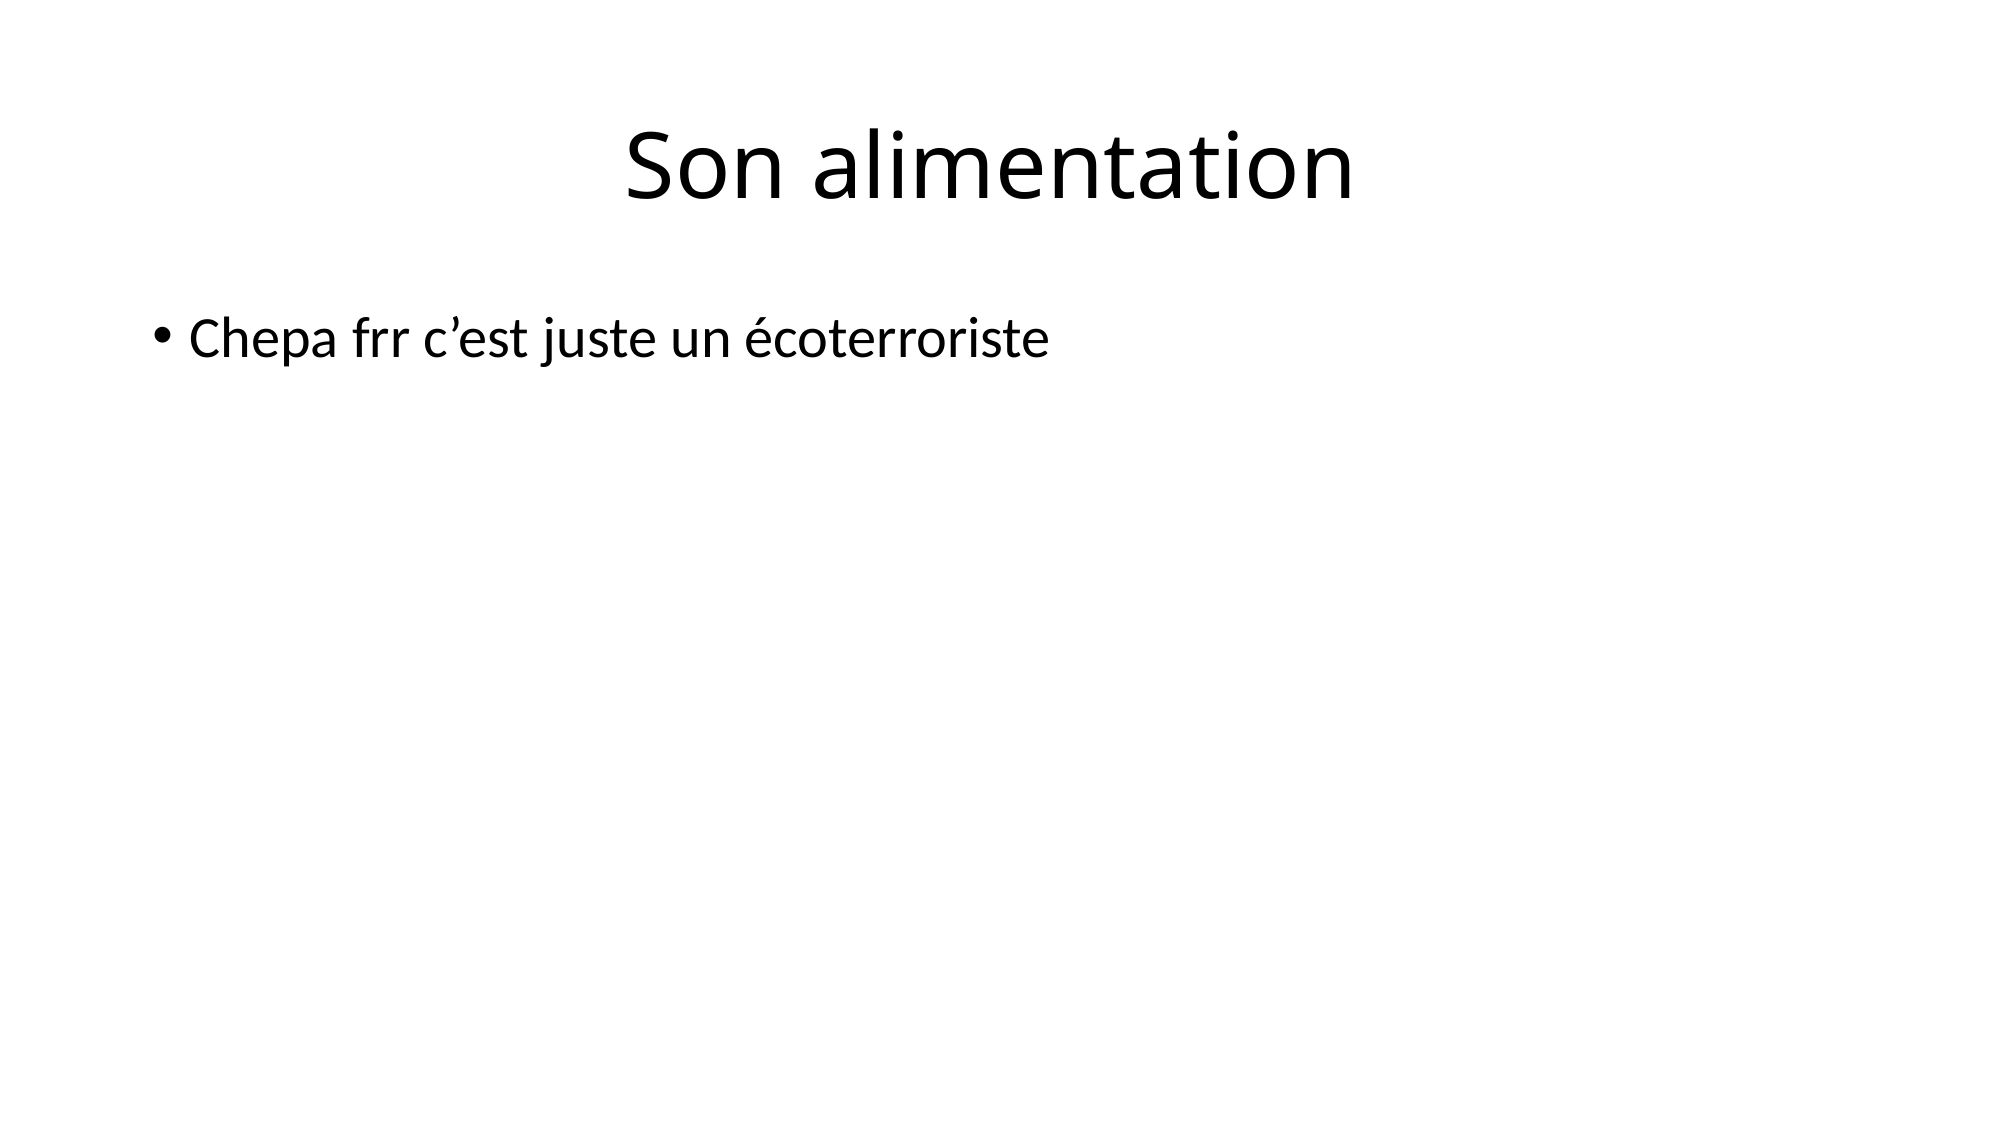

# Son alimentation
Chepa frr c’est juste un écoterroriste